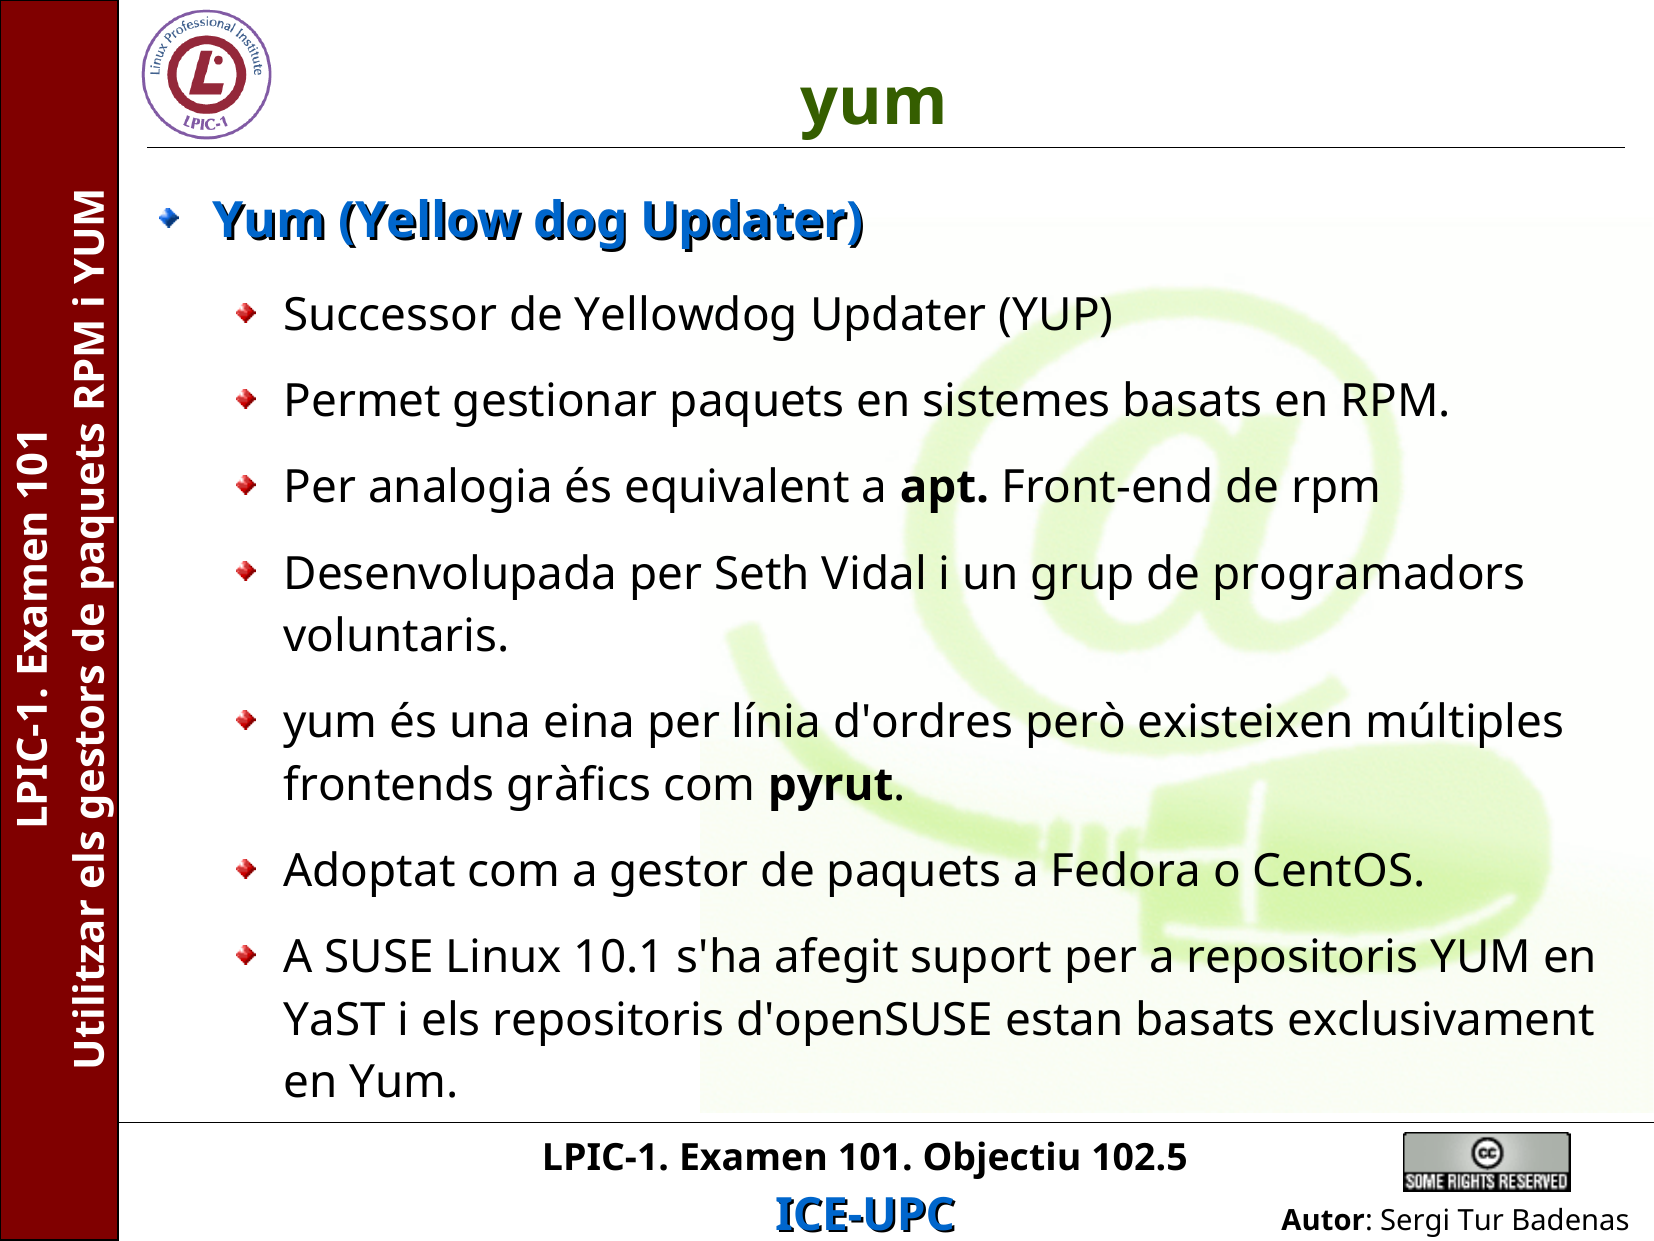

# yum
Yum (Yellow dog Updater)
Successor de Yellowdog Updater (YUP)
Permet gestionar paquets en sistemes basats en RPM.
Per analogia és equivalent a apt. Front-end de rpm
Desenvolupada per Seth Vidal i un grup de programadors voluntaris.
yum és una eina per línia d'ordres però existeixen múltiples frontends gràfics com pyrut.
Adoptat com a gestor de paquets a Fedora o CentOS.
A SUSE Linux 10.1 s'ha afegit suport per a repositoris YUM en YaST i els repositoris d'openSUSE estan basats exclusivament en Yum.